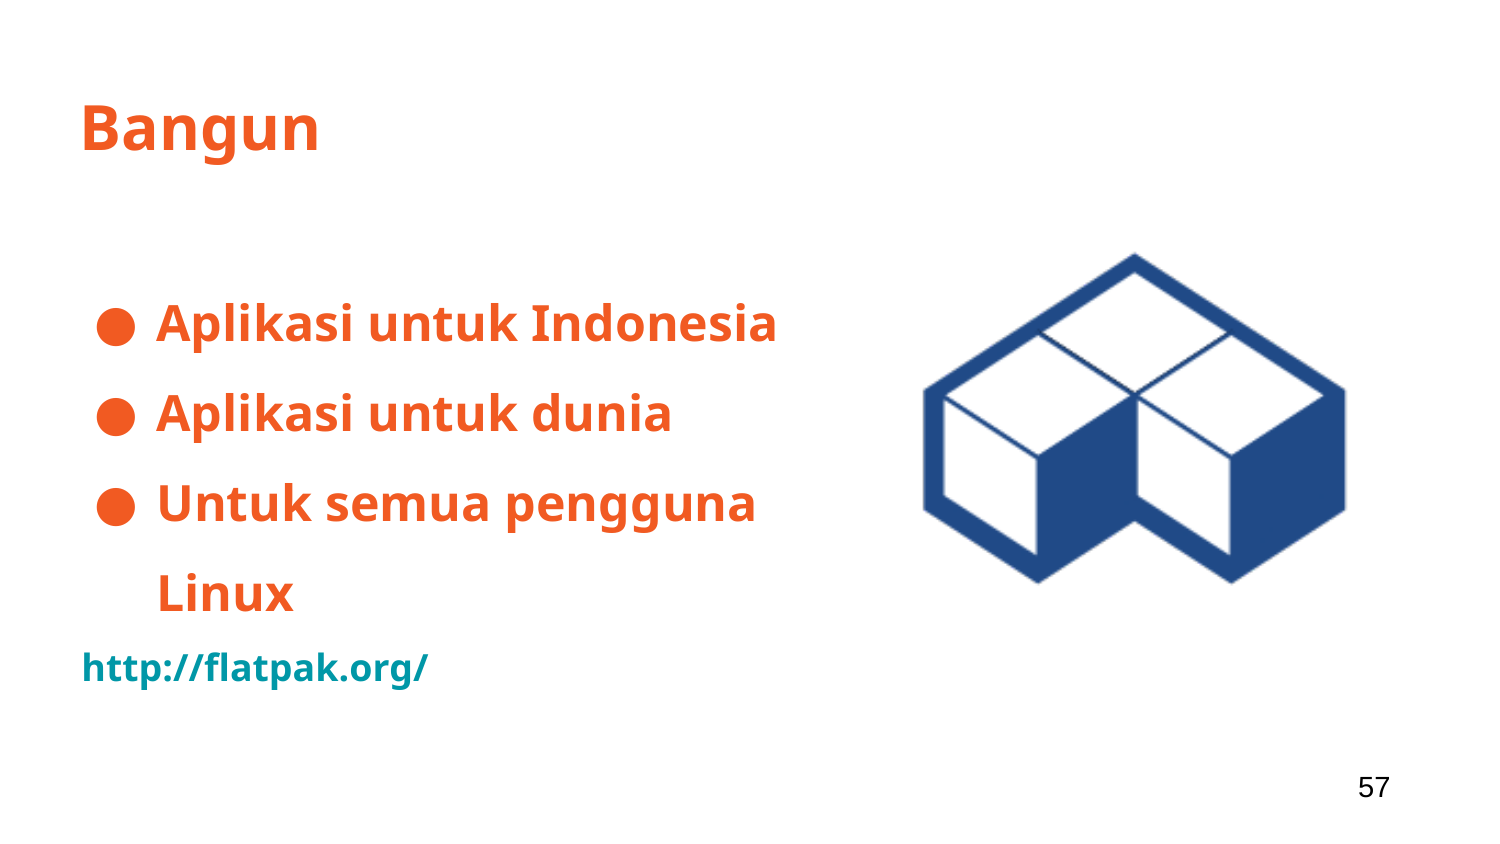

# Bangun
Aplikasi untuk Indonesia
Aplikasi untuk dunia
Untuk semua pengguna Linux
http://flatpak.org/